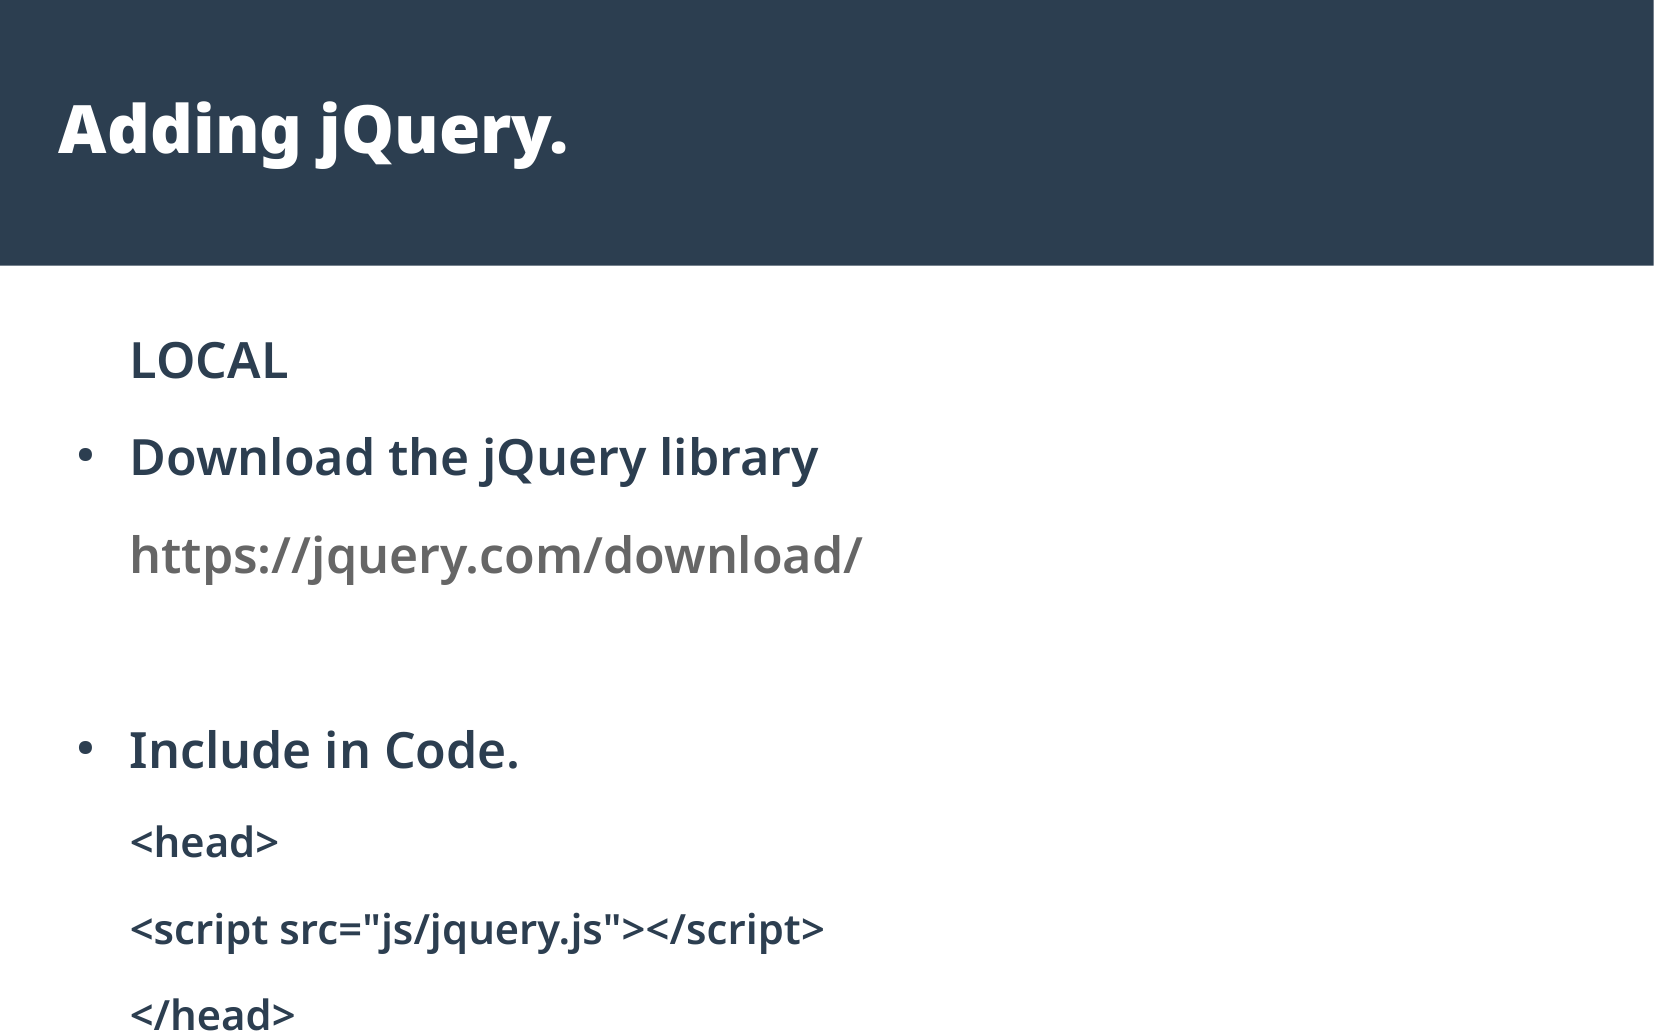

# Adding jQuery.
LOCAL
Download the jQuery library
https://jquery.com/download/
Include in Code.
<head>
<script src="js/jquery.js"></script>
</head>